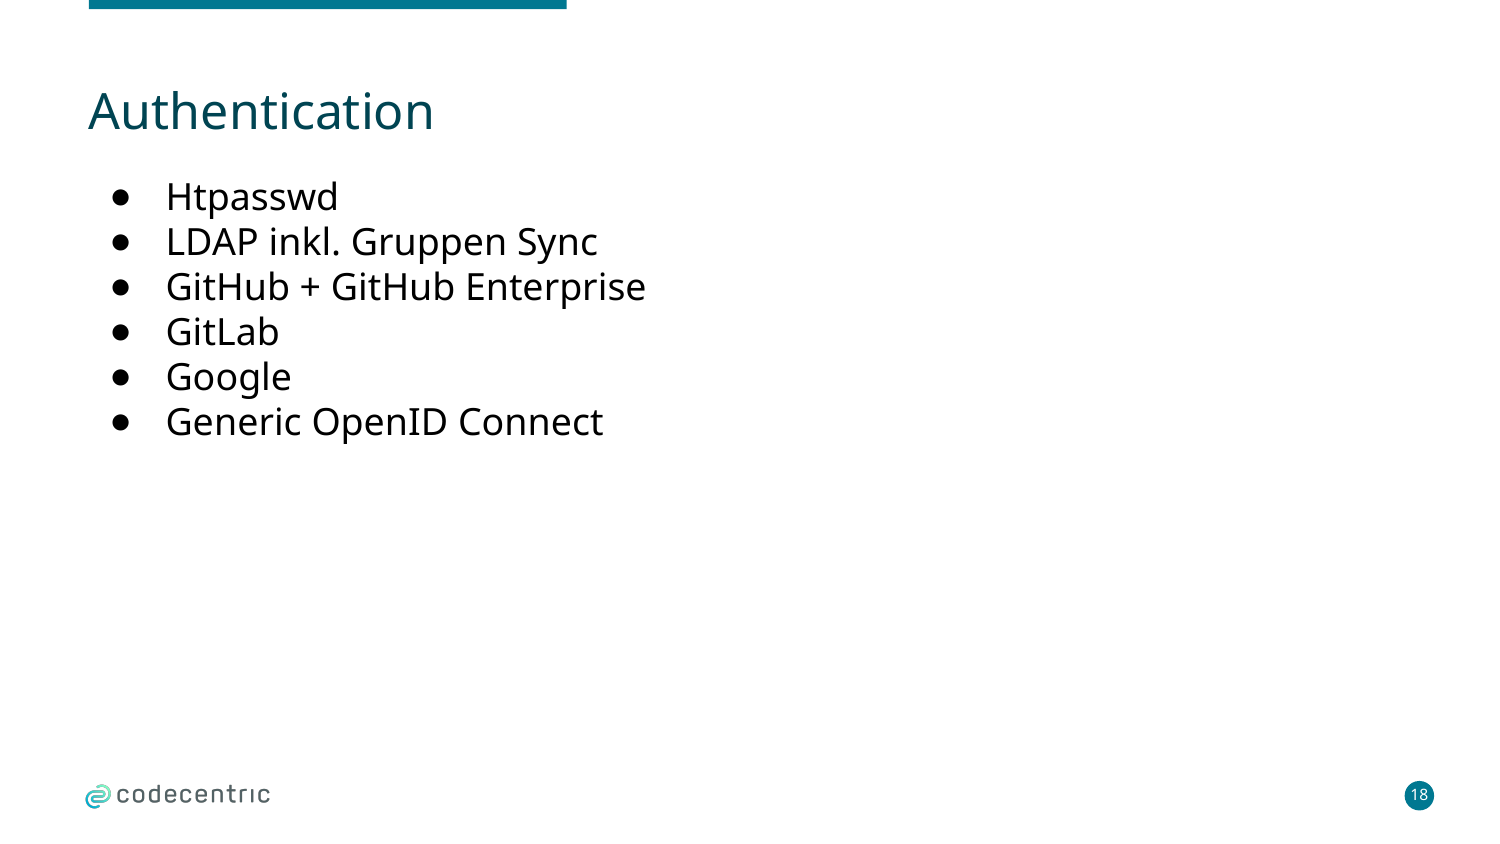

# Authentication
Htpasswd
LDAP inkl. Gruppen Sync
GitHub + GitHub Enterprise
GitLab
Google
Generic OpenID Connect